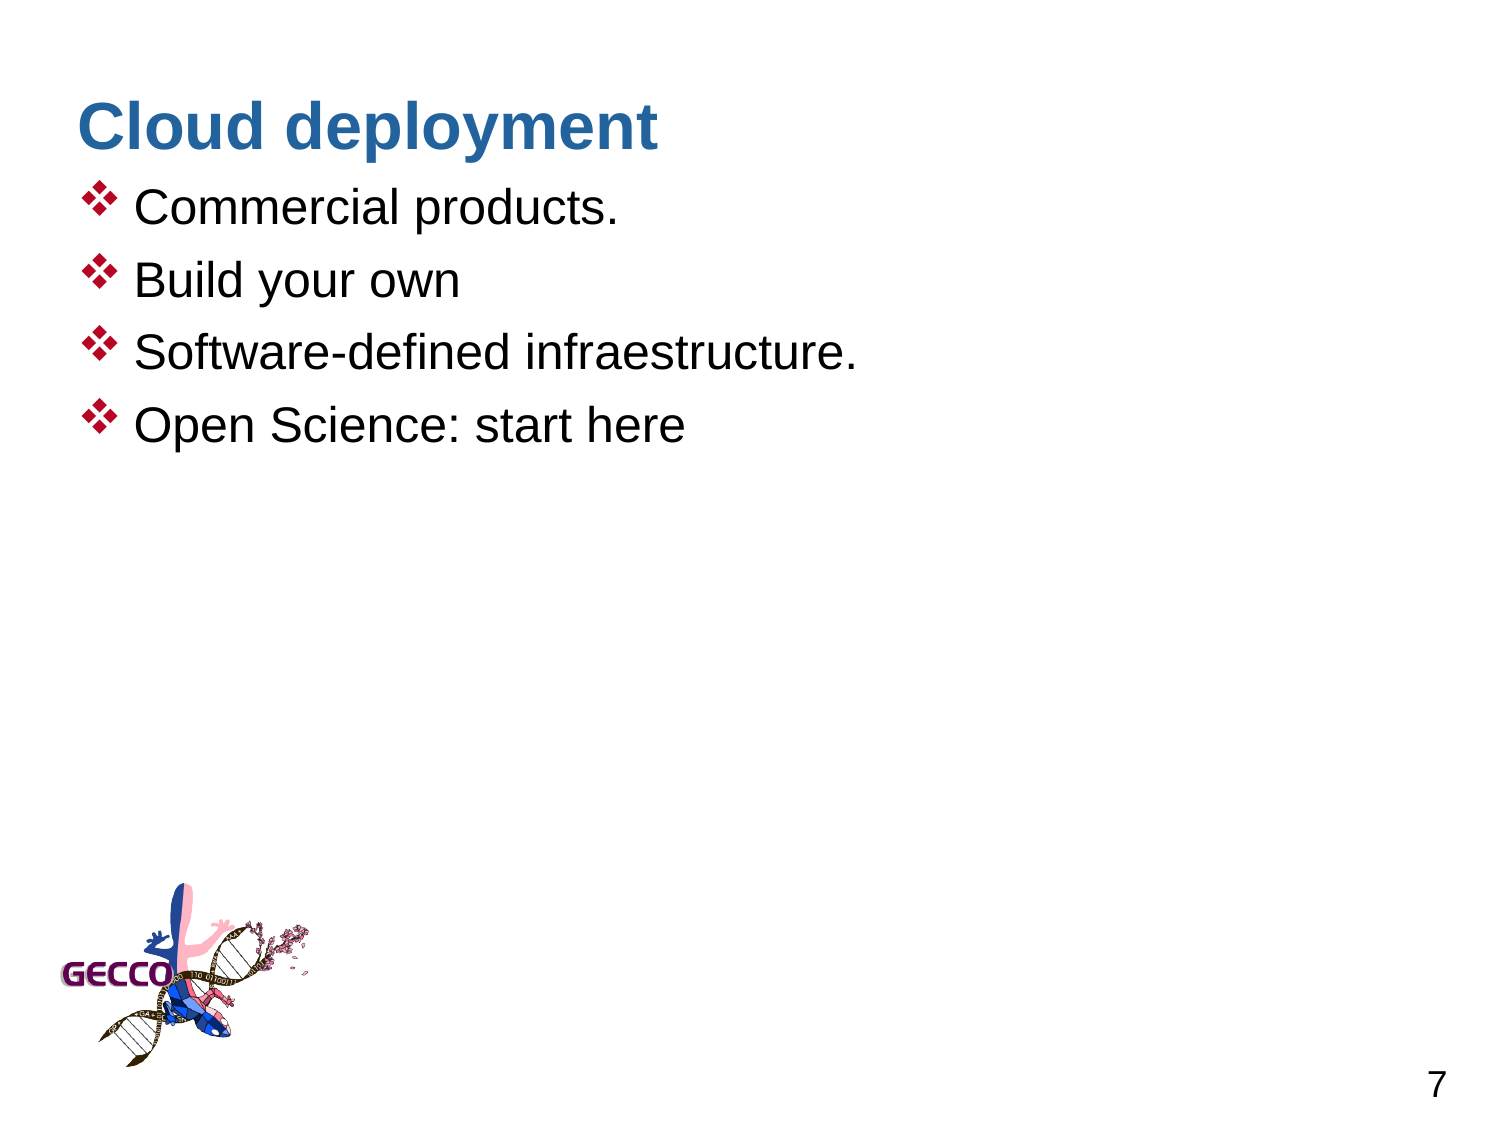

# Cloud deployment
Commercial products.
Build your own
Software-defined infraestructure.
Open Science: start here